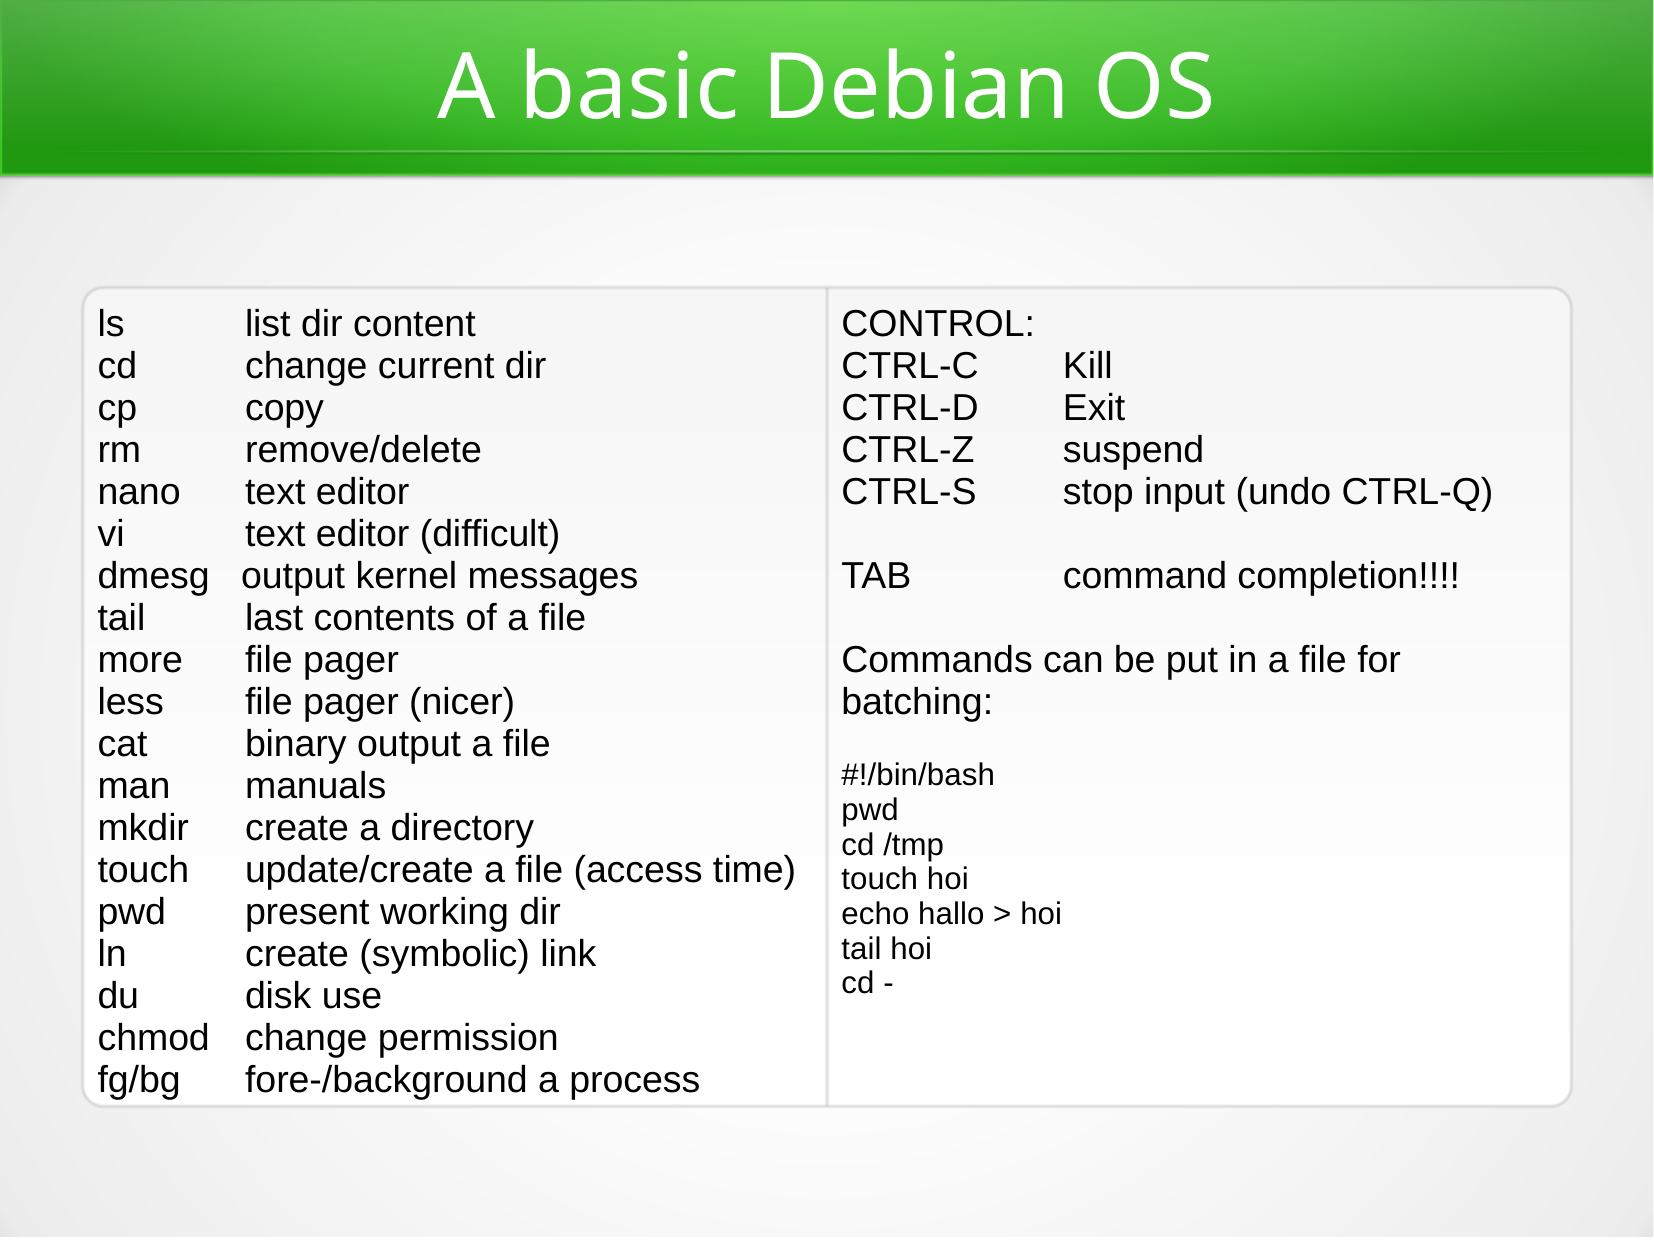

# A basic Debian OS
ls		list dir content
cd		change current dir
cp		copy
rm		remove/delete
nano	text editor
vi		text editor (difficult)
dmesg output kernel messages
tail 	last contents of a file
more	file pager
less		file pager (nicer)
cat		binary output a file
man		manuals
mkdir	create a directory
touch	update/create a file (access time)
pwd		present working dir
ln		create (symbolic) link
du		disk use
chmod	change permission
fg/bg	fore-/background a process
CONTROL:
CTRL-C		Kill
CTRL-D		Exit
CTRL-Z		suspend
CTRL-S		stop input (undo CTRL-Q)
TAB			command completion!!!!
Commands can be put in a file for batching:
#!/bin/bash
pwd
cd /tmp
touch hoi
echo hallo > hoi
tail hoi
cd -